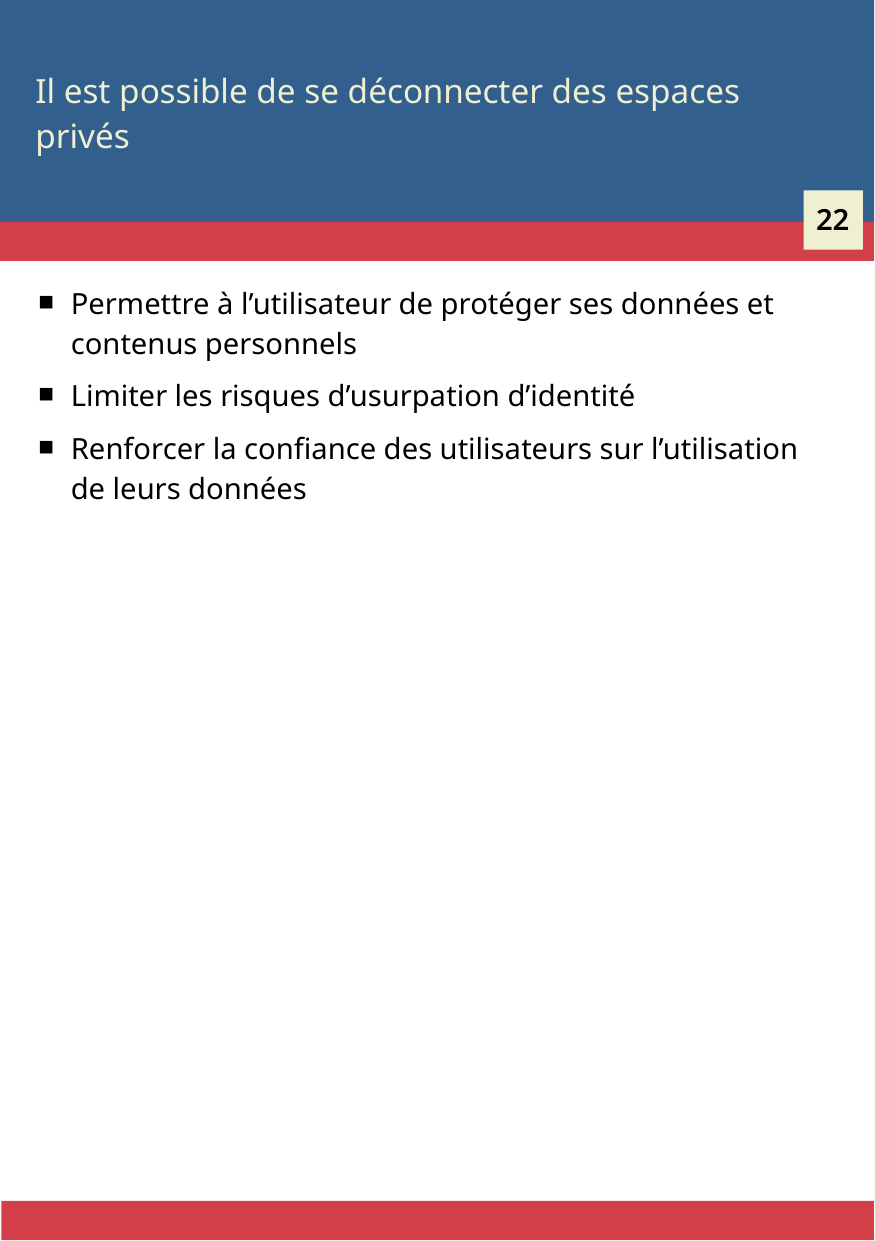

# Il est possible de se déconnecter des espaces privés
22
Permettre à l’utilisateur de protéger ses données et contenus personnels
Limiter les risques d’usurpation d’identité
Renforcer la confiance des utilisateurs sur l’utilisation de leurs données